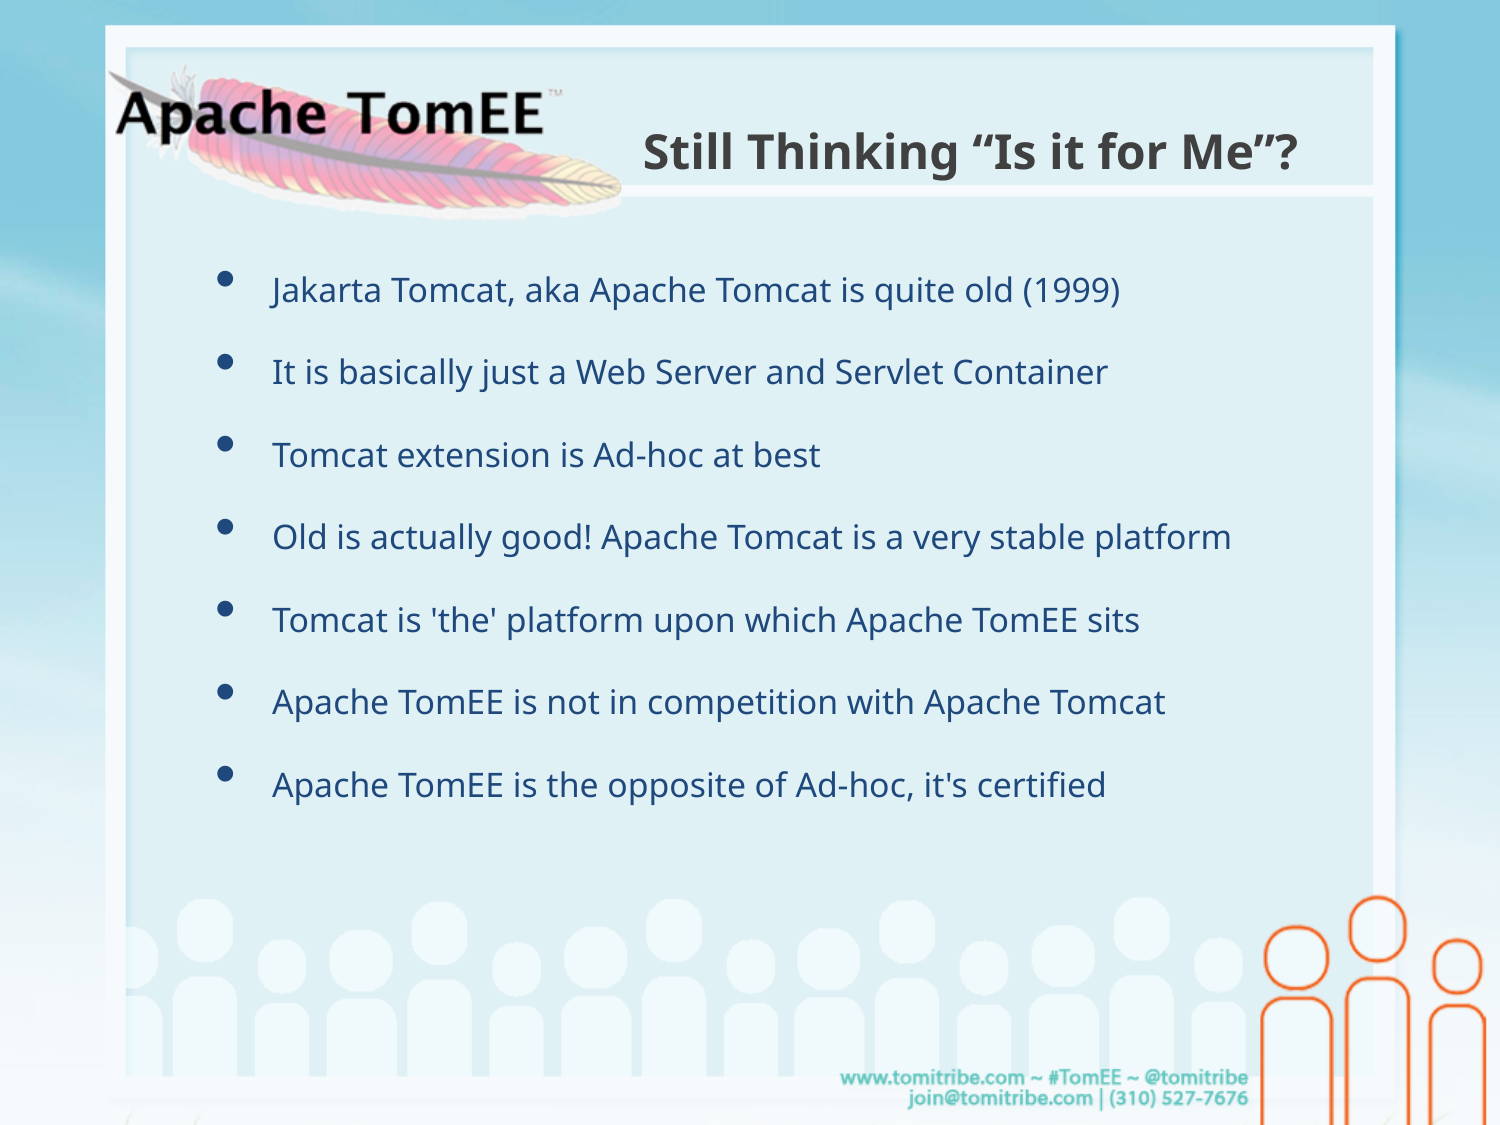

# Still Thinking “Is it for Me”?
Jakarta Tomcat, aka Apache Tomcat is quite old (1999)
It is basically just a Web Server and Servlet Container
Tomcat extension is Ad-hoc at best
Old is actually good! Apache Tomcat is a very stable platform
Tomcat is 'the' platform upon which Apache TomEE sits
Apache TomEE is not in competition with Apache Tomcat
Apache TomEE is the opposite of Ad-hoc, it's certified